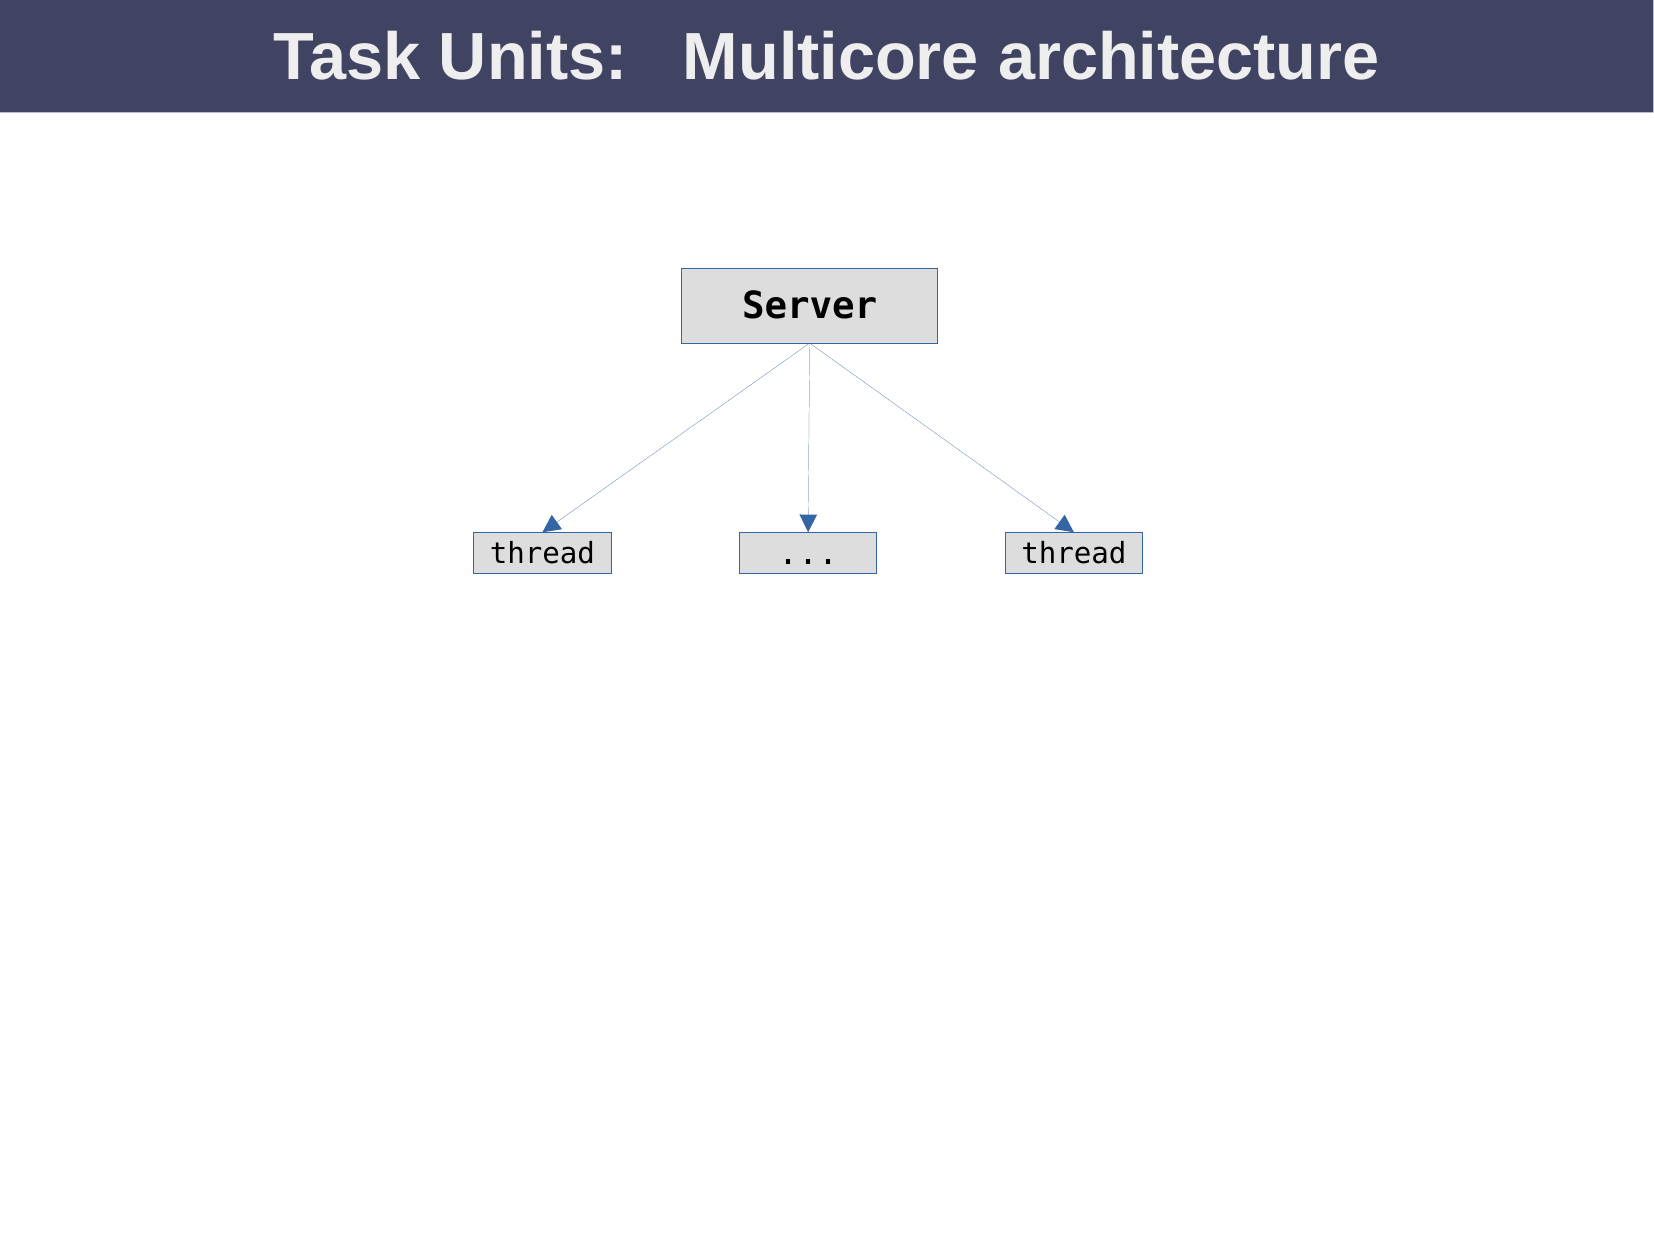

Task Units: Multicore architecture
Server
thread
...
thread